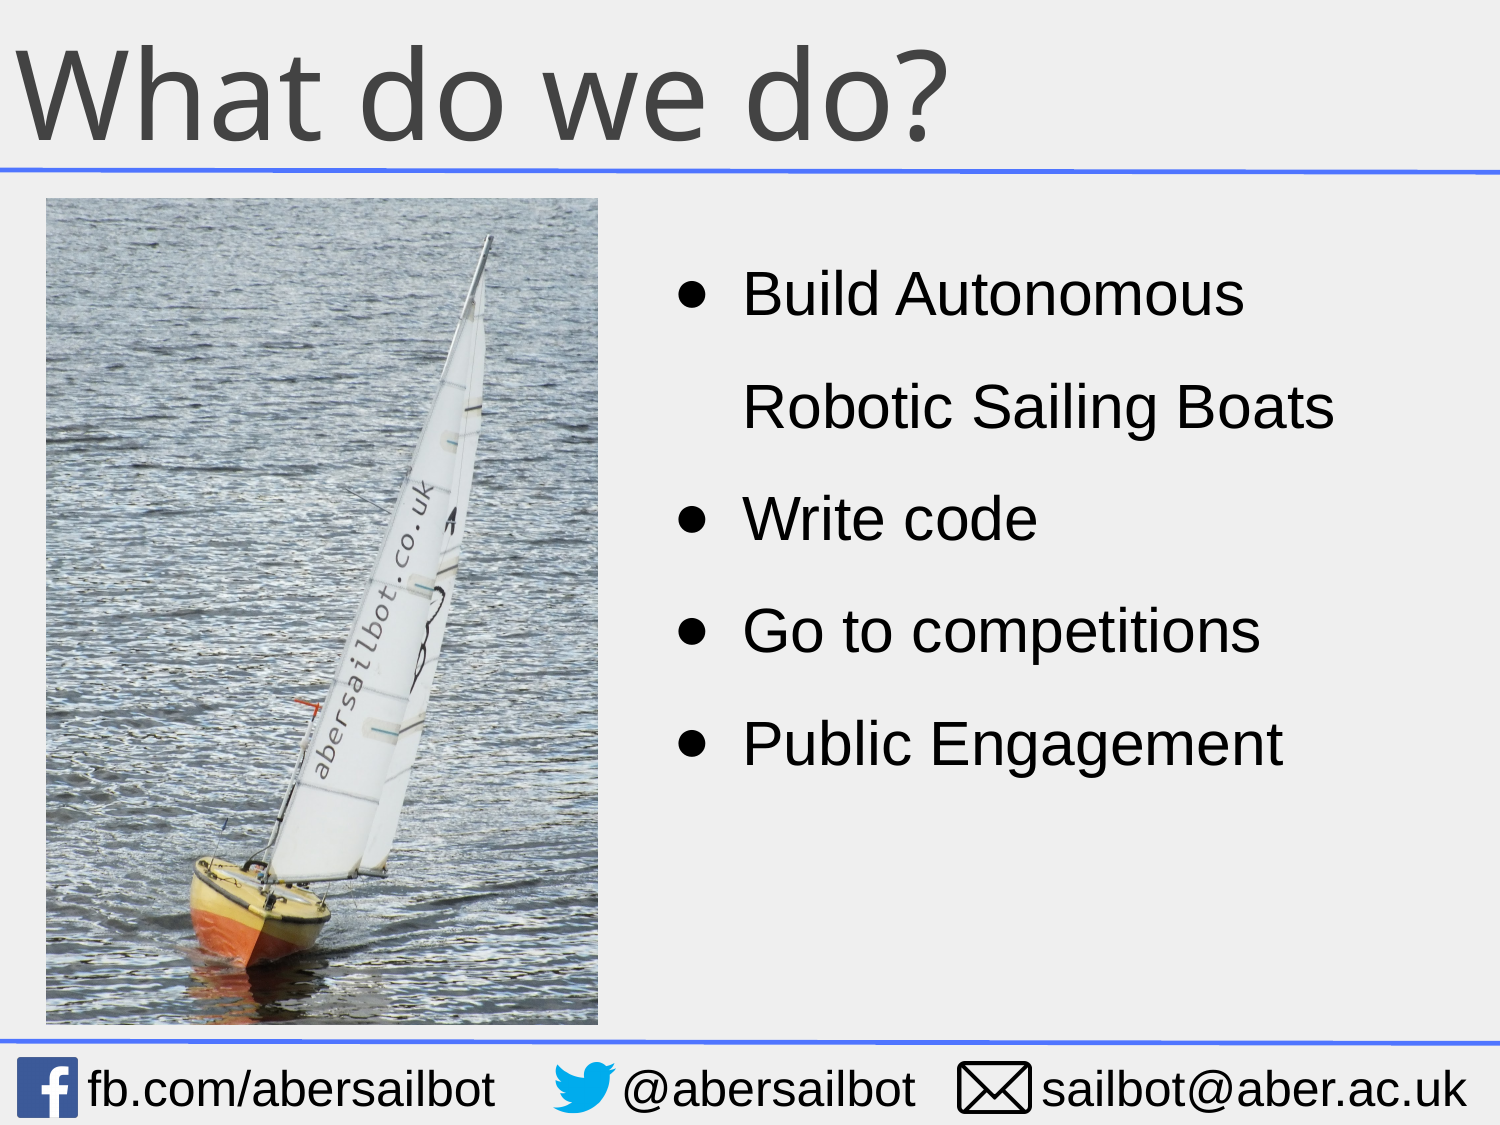

What do we do?
Build Autonomous Robotic Sailing Boats
Write code
Go to competitions
Public Engagement
 fb.com/abersailbot @abersailbot sailbot@aber.ac.uk